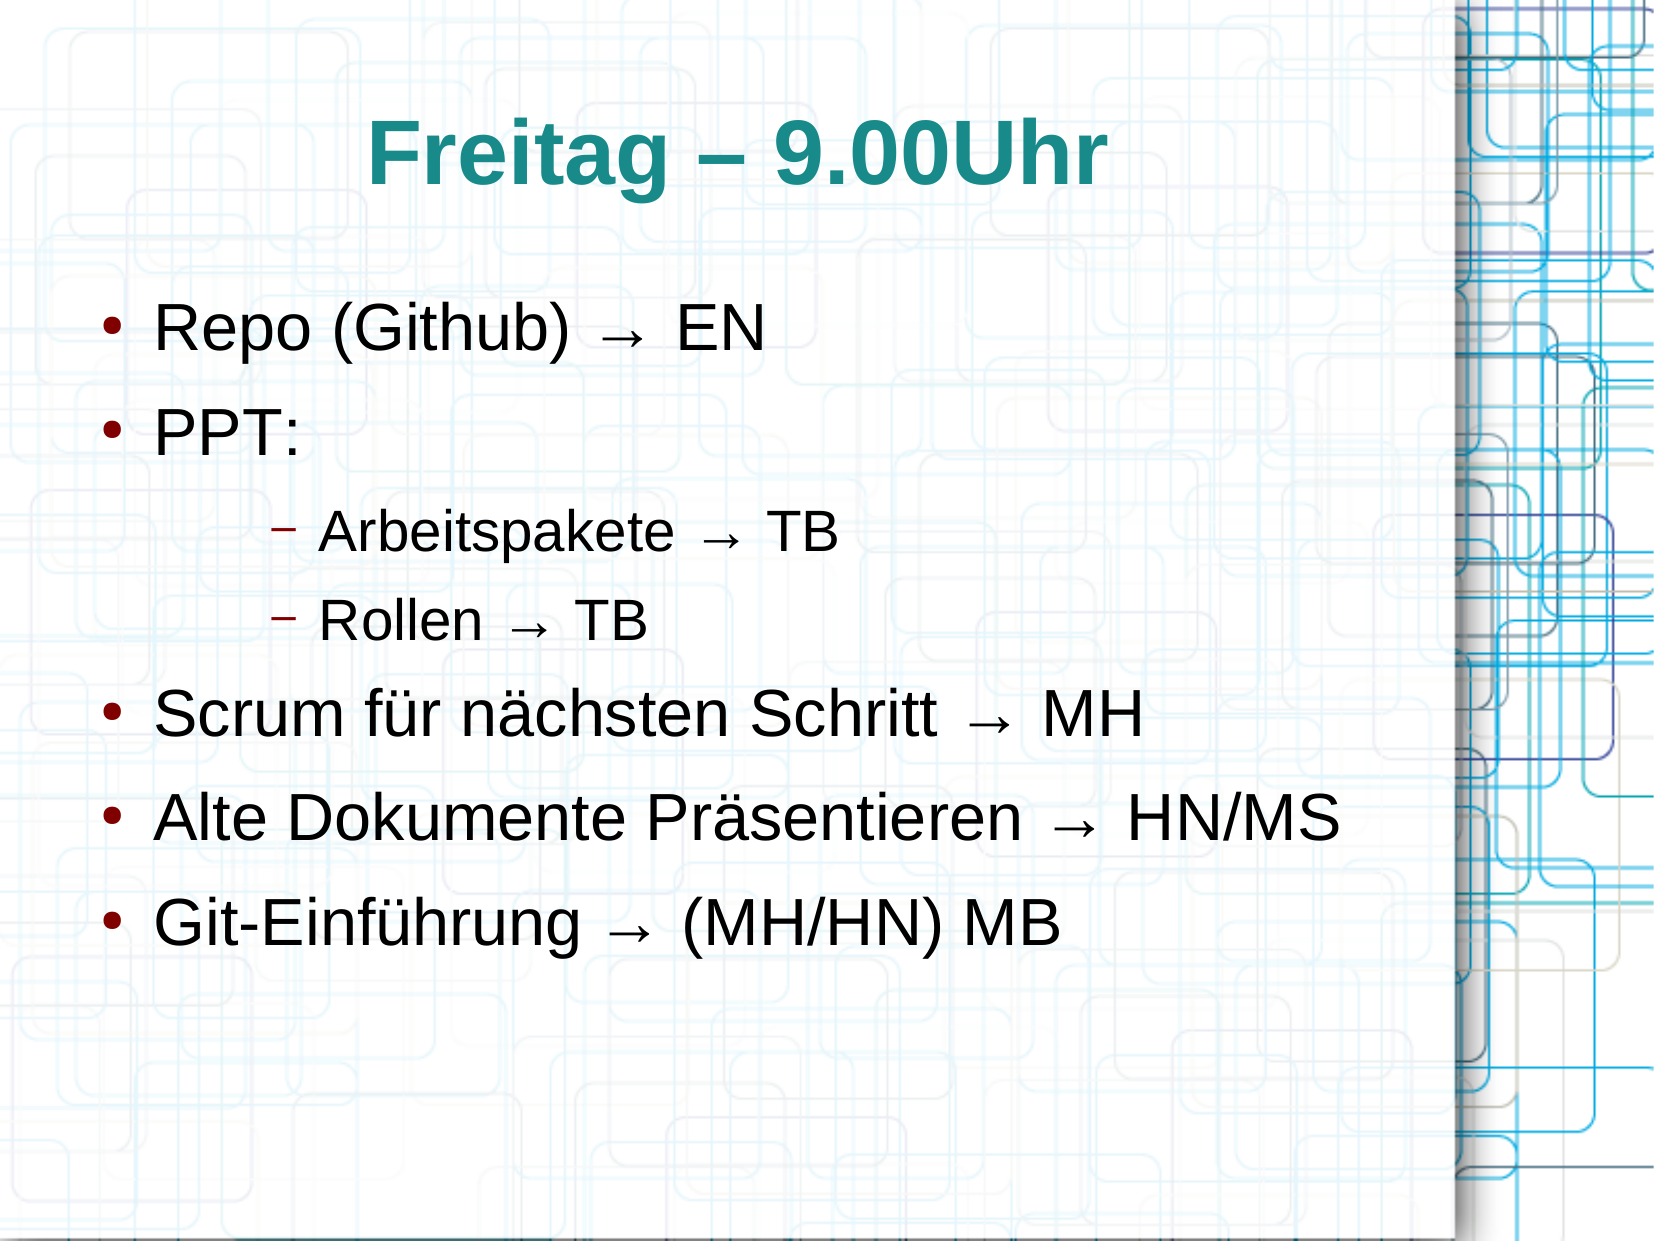

# Freitag – 9.00Uhr
Repo (Github) → EN
PPT:
Arbeitspakete → TB
Rollen → TB
Scrum für nächsten Schritt → MH
Alte Dokumente Präsentieren → HN/MS
Git-Einführung	→ (MH/HN) MB